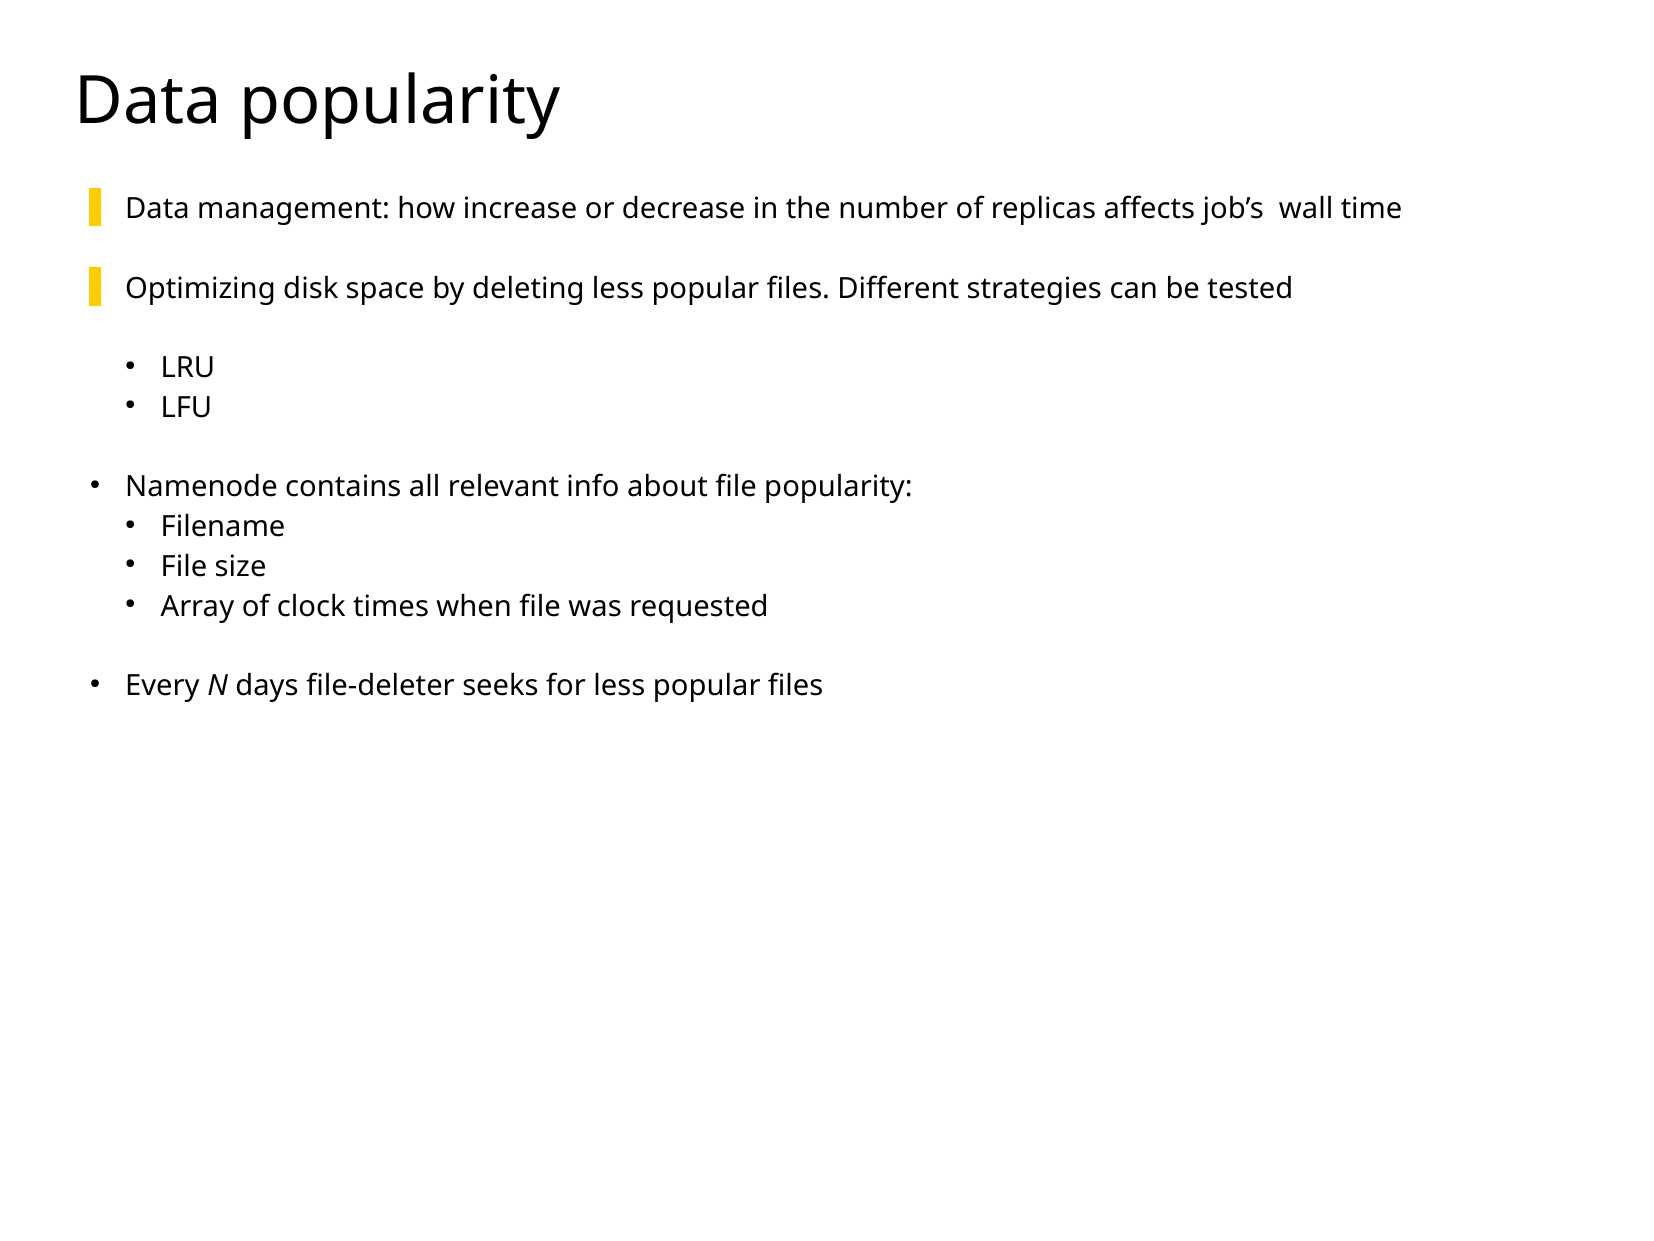

Data popularity
Data management: how increase or decrease in the number of replicas affects job’s wall time
Optimizing disk space by deleting less popular files. Different strategies can be tested
LRU
LFU
Namenode contains all relevant info about file popularity:
Filename
File size
Array of clock times when file was requested
Every N days file-deleter seeks for less popular files